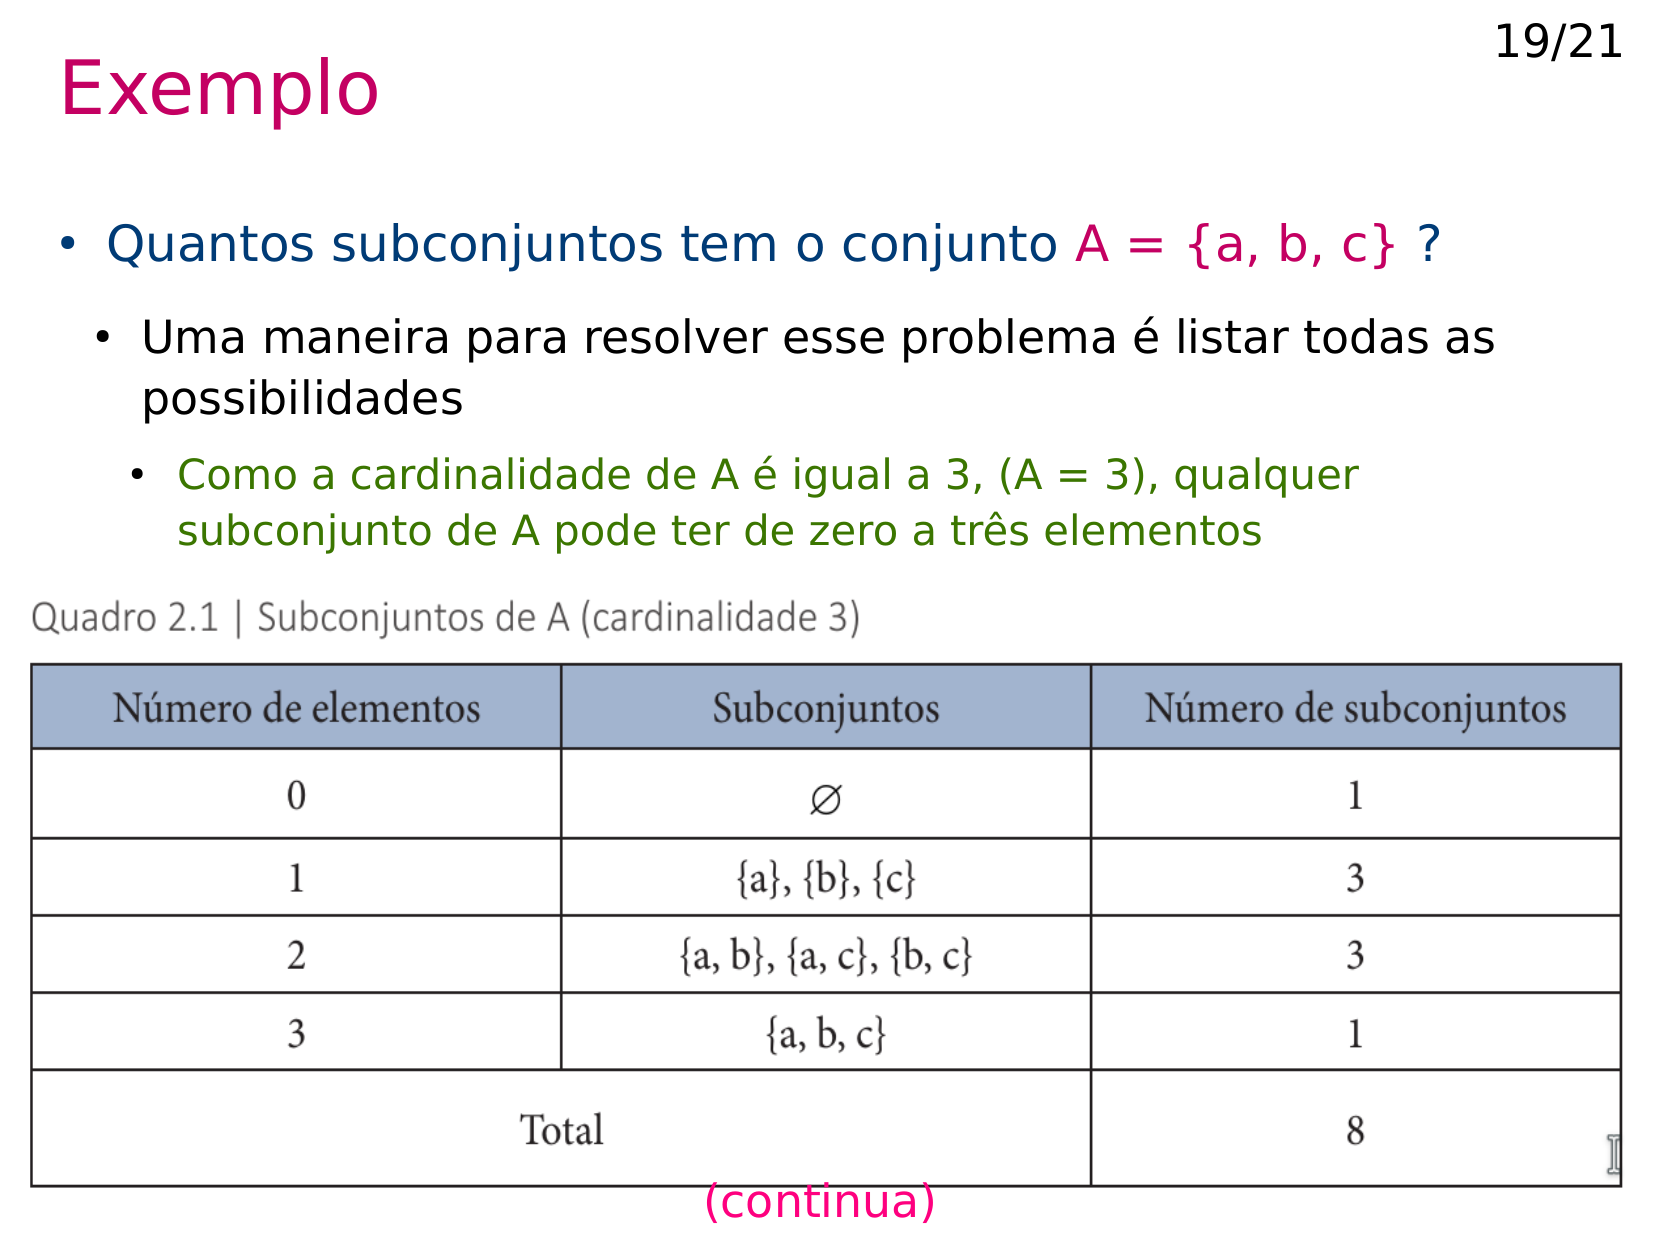

19
# Exemplo
Quantos subconjuntos tem o conjunto A = {a, b, c} ?
Uma maneira para resolver esse problema é listar todas as possibilidades
Como a cardinalidade de A é igual a 3, (A = 3), qualquer subconjunto de A pode ter de zero a três elementos
(continua)